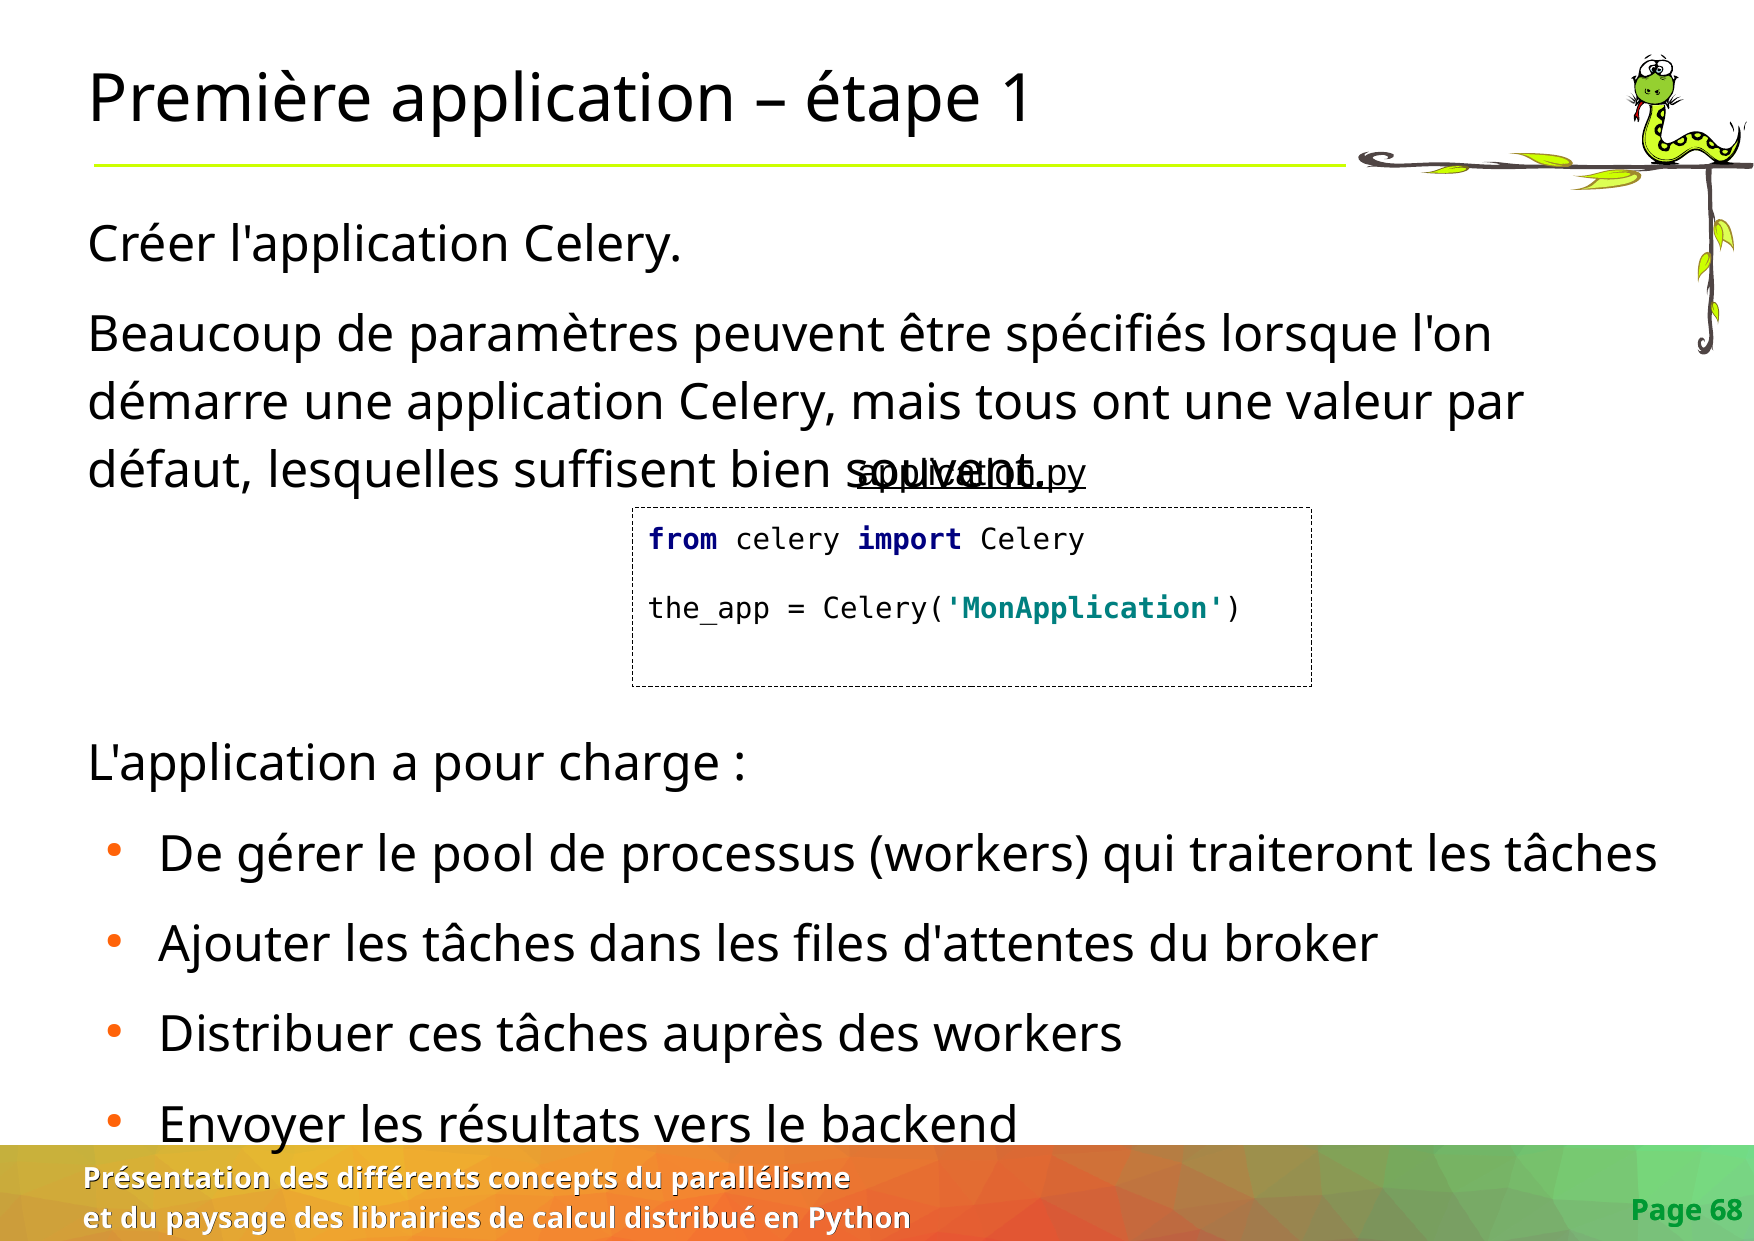

# Première application – étape 1
Créer l'application Celery.
Beaucoup de paramètres peuvent être spécifiés lorsque l'on démarre une application Celery, mais tous ont une valeur par défaut, lesquelles suffisent bien souvent.
application.py
from celery import Celery
the_app = Celery('MonApplication')
L'application a pour charge :
De gérer le pool de processus (workers) qui traiteront les tâches
Ajouter les tâches dans les files d'attentes du broker
Distribuer ces tâches auprès des workers
Envoyer les résultats vers le backend
68